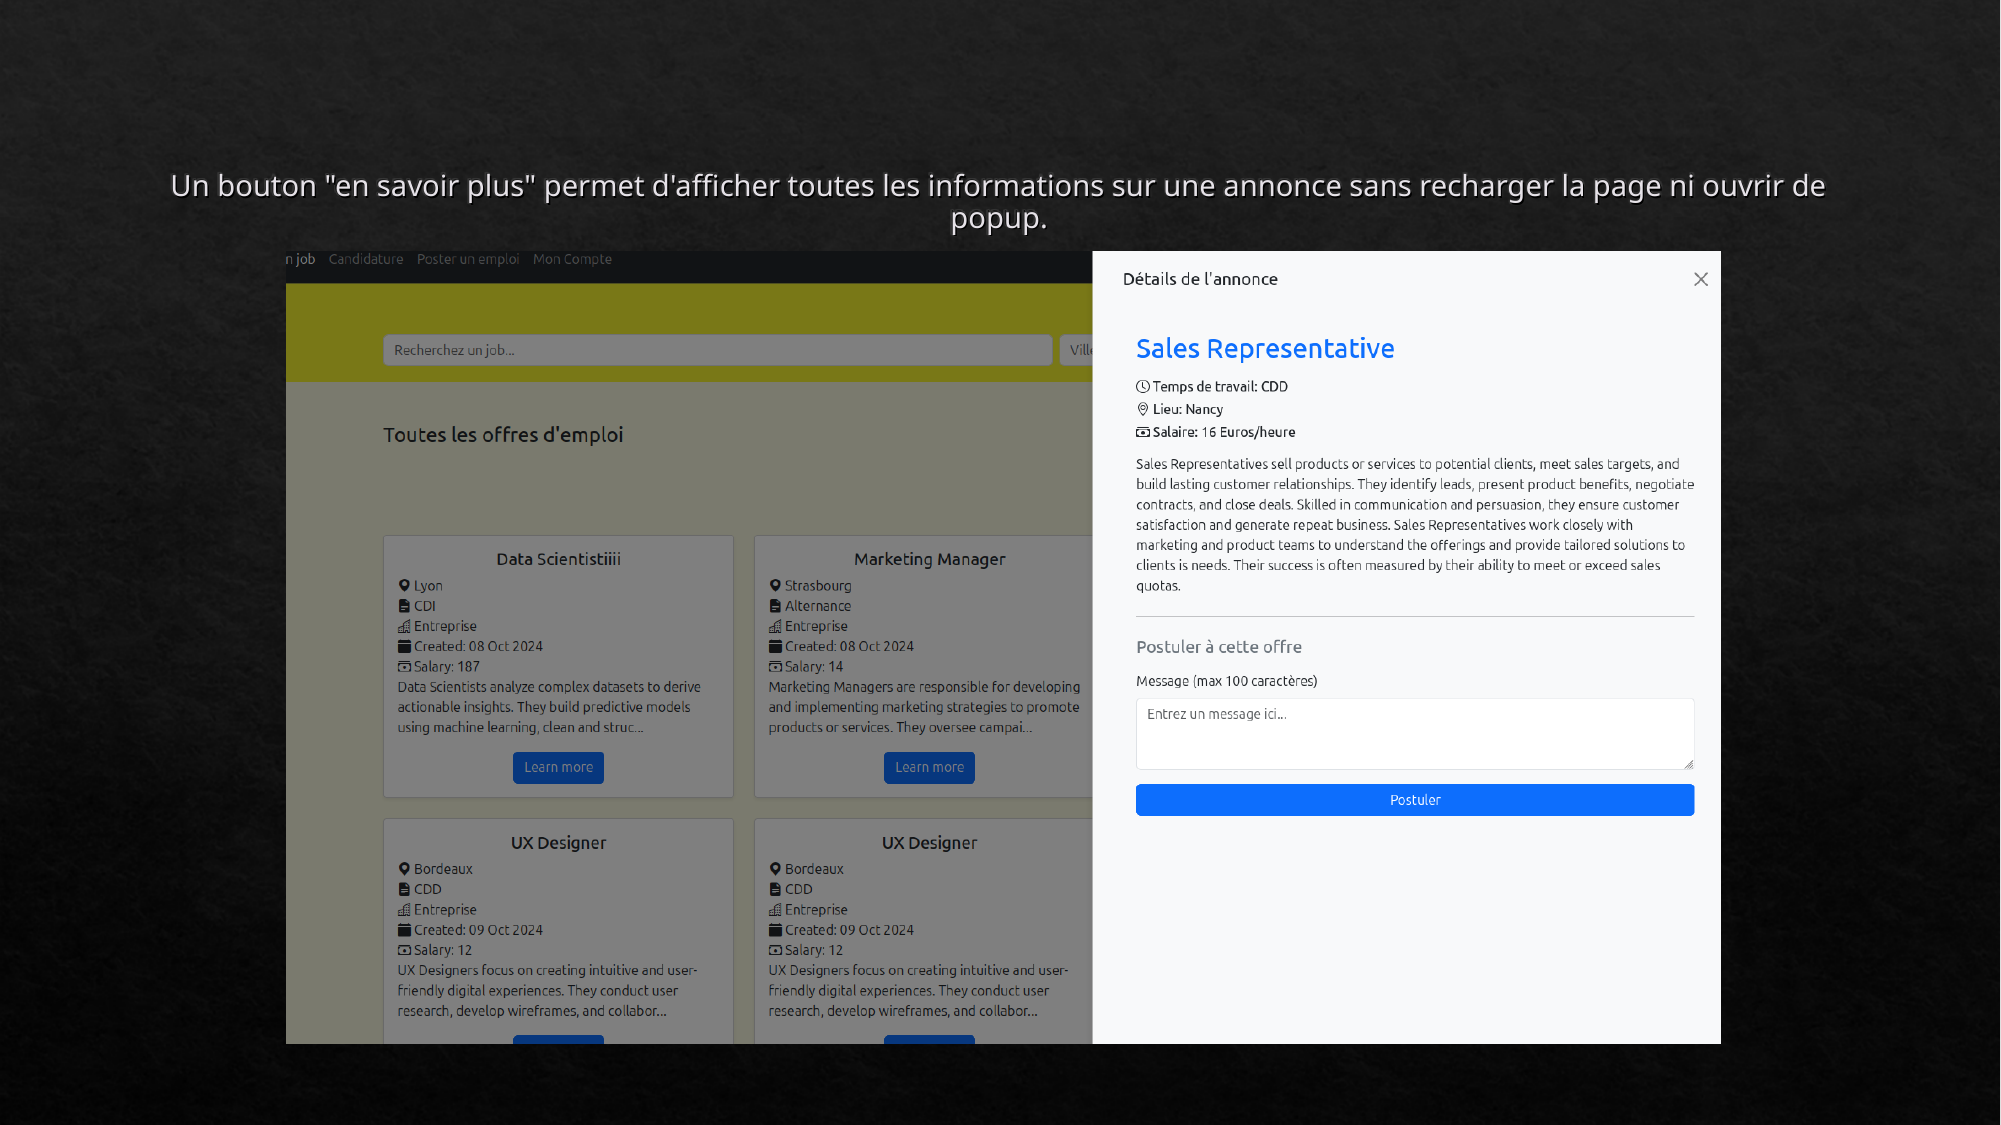

# Un bouton "en savoir plus" permet d'afficher toutes les informations sur une annonce sans recharger la page ni ouvrir de popup.